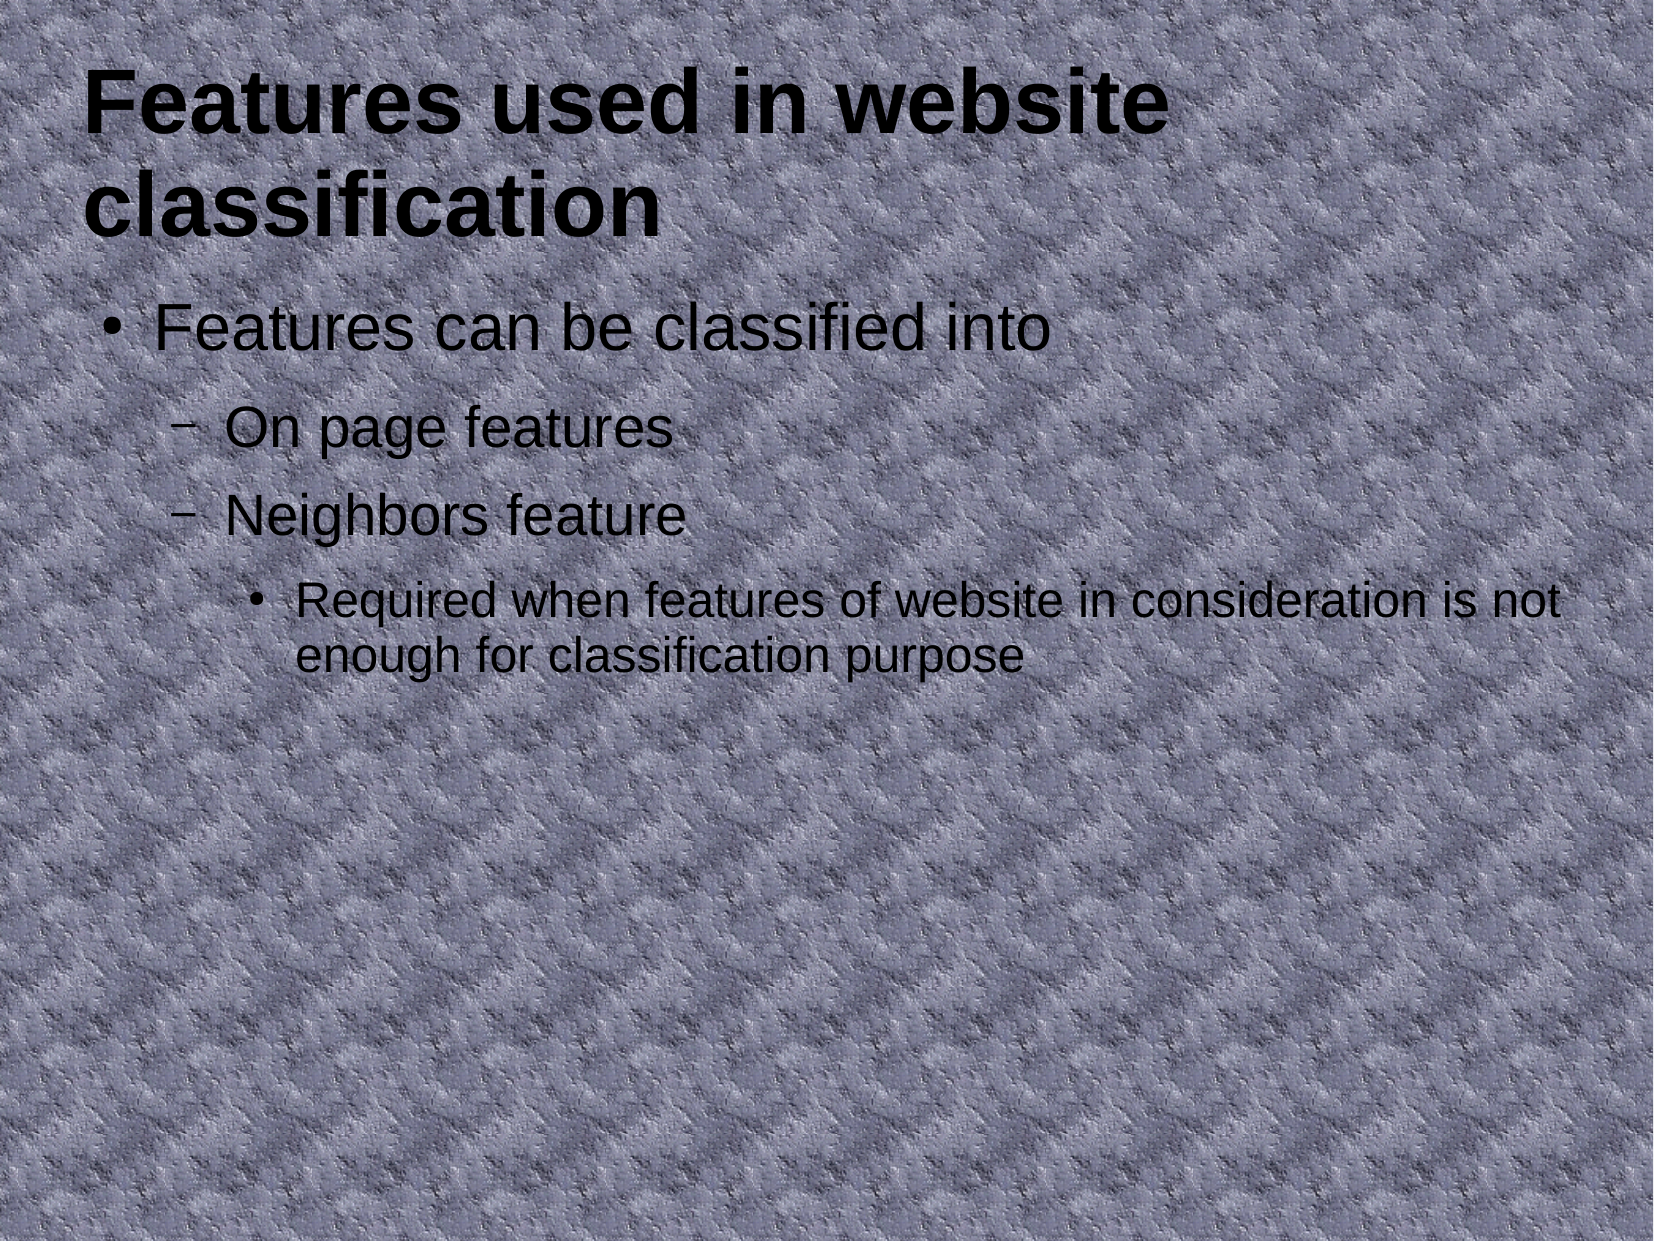

# Features used in website classification
Features can be classified into
On page features
Neighbors feature
Required when features of website in consideration is not enough for classification purpose